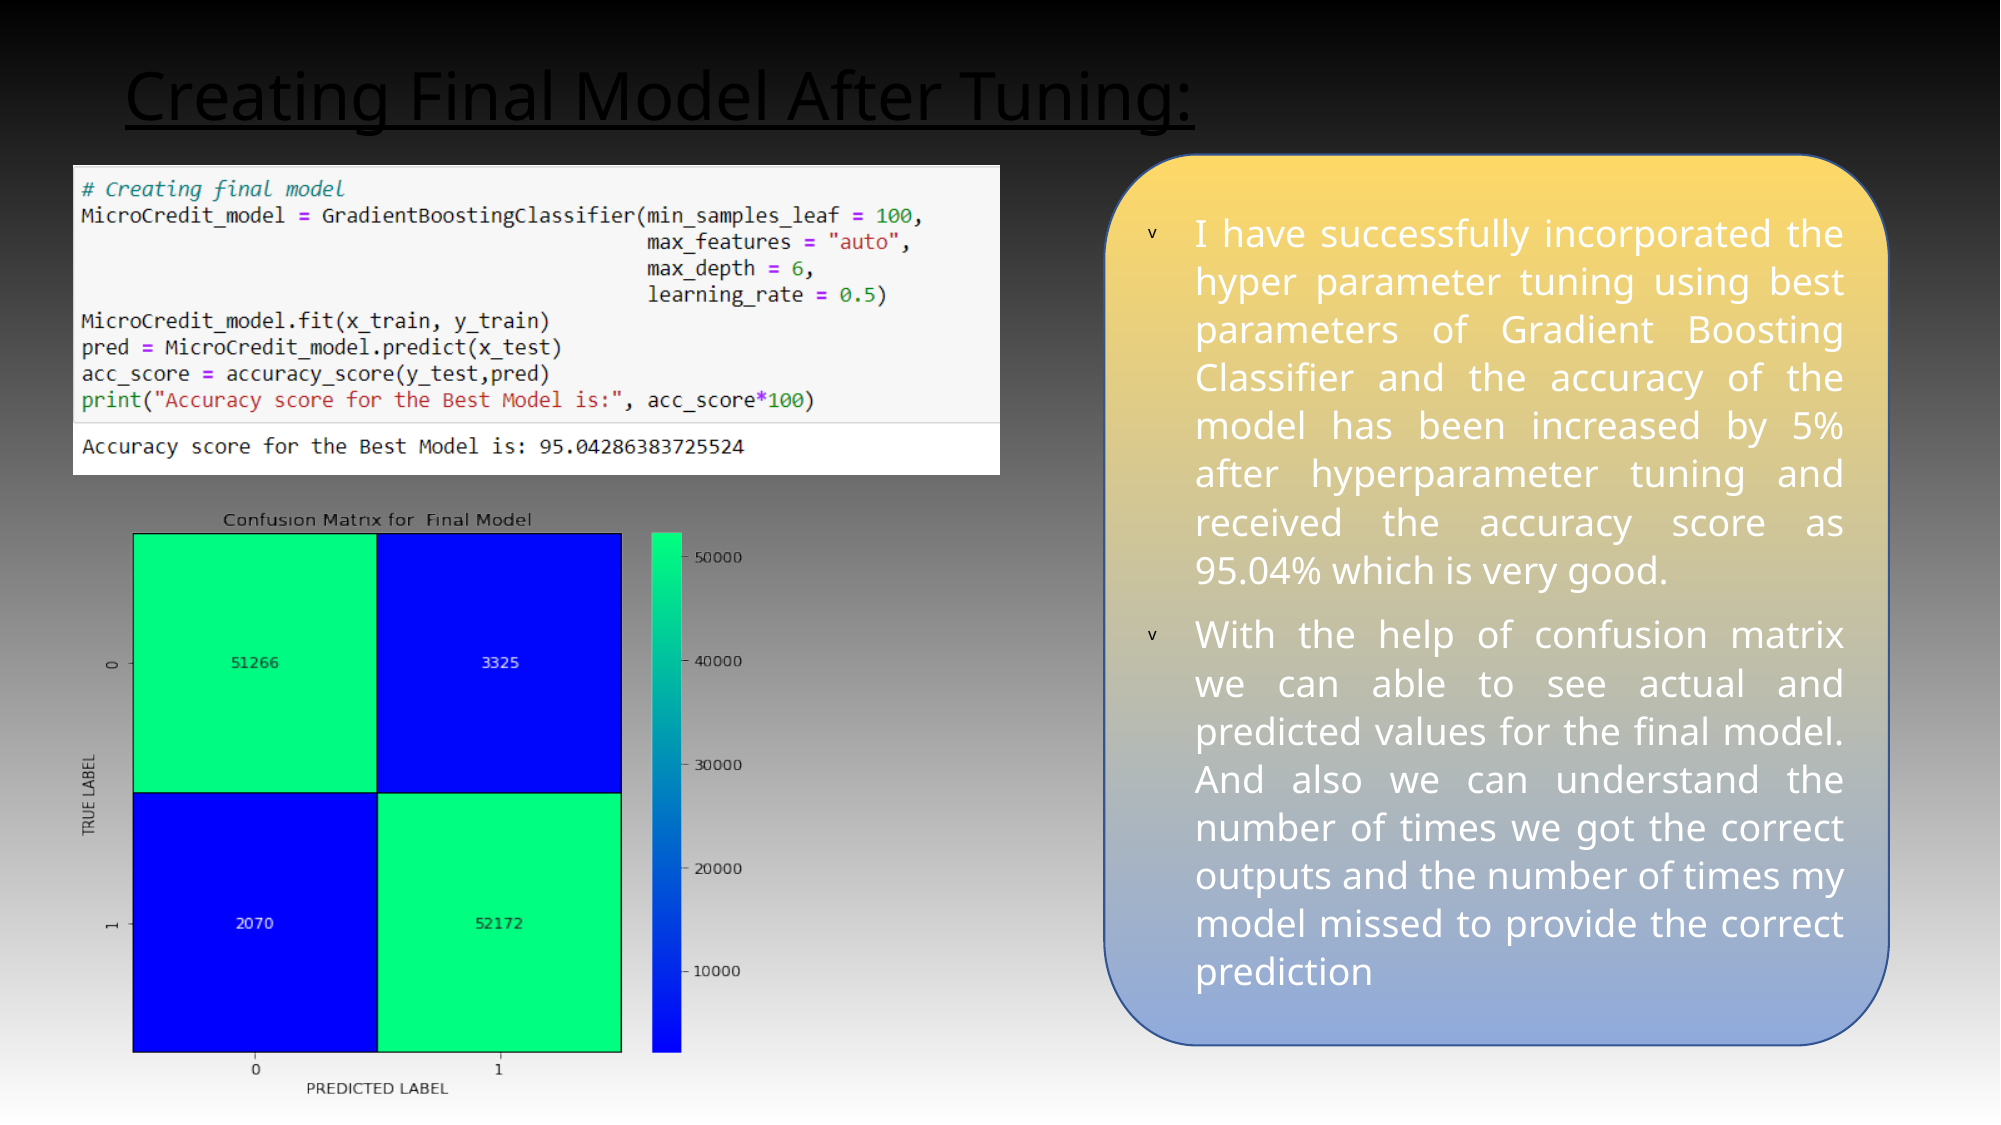

Creating Final Model After Tuning:
I have successfully incorporated the hyper parameter tuning using best parameters of Gradient Boosting Classifier and the accuracy of the model has been increased by 5% after hyperparameter tuning and received the accuracy score as 95.04% which is very good.
With the help of confusion matrix we can able to see actual and predicted values for the final model. And also we can understand the number of times we got the correct outputs and the number of times my model missed to provide the correct prediction